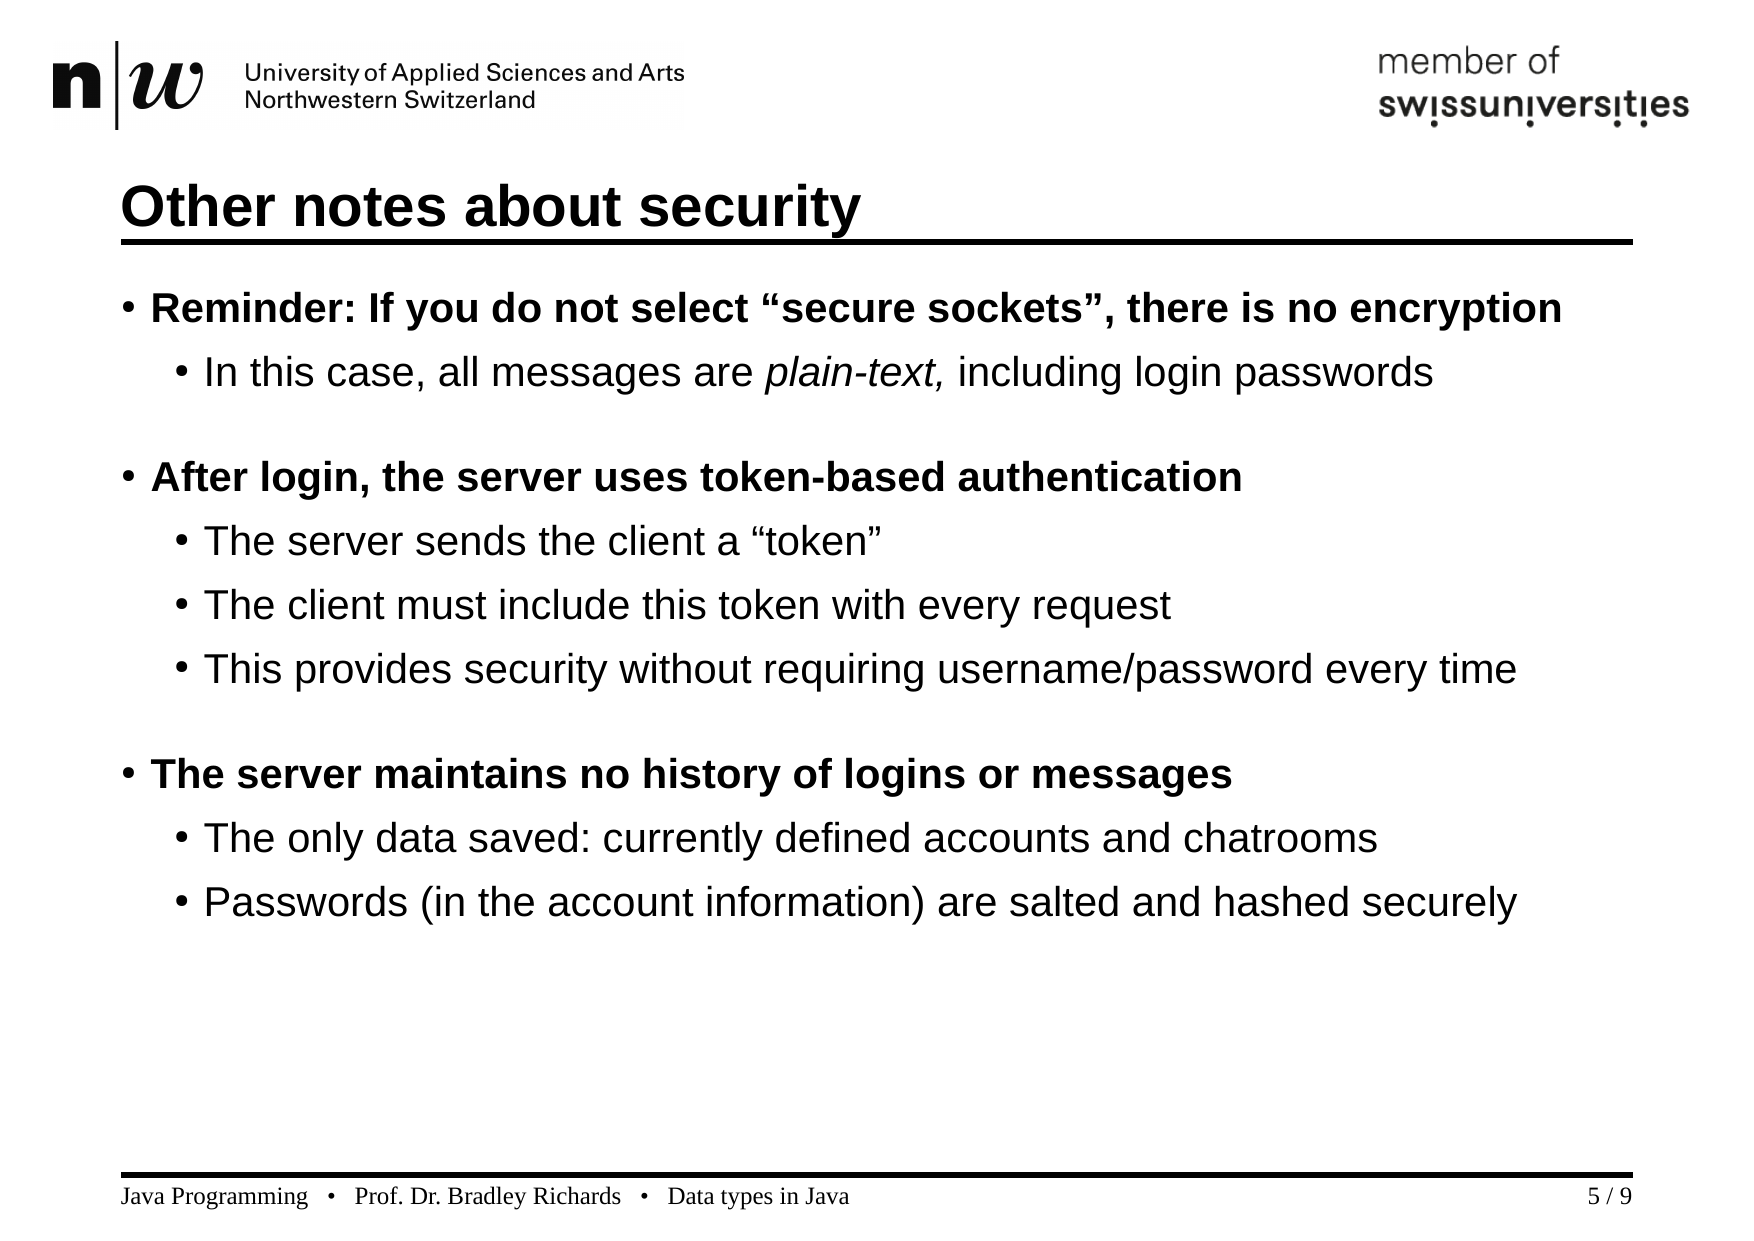

# Other notes about security
Reminder: If you do not select “secure sockets”, there is no encryption
In this case, all messages are plain-text, including login passwords
After login, the server uses token-based authentication
The server sends the client a “token”
The client must include this token with every request
This provides security without requiring username/password every time
The server maintains no history of logins or messages
The only data saved: currently defined accounts and chatrooms
Passwords (in the account information) are salted and hashed securely
Java Programming • Prof. Dr. Bradley Richards • Data types in Java
5